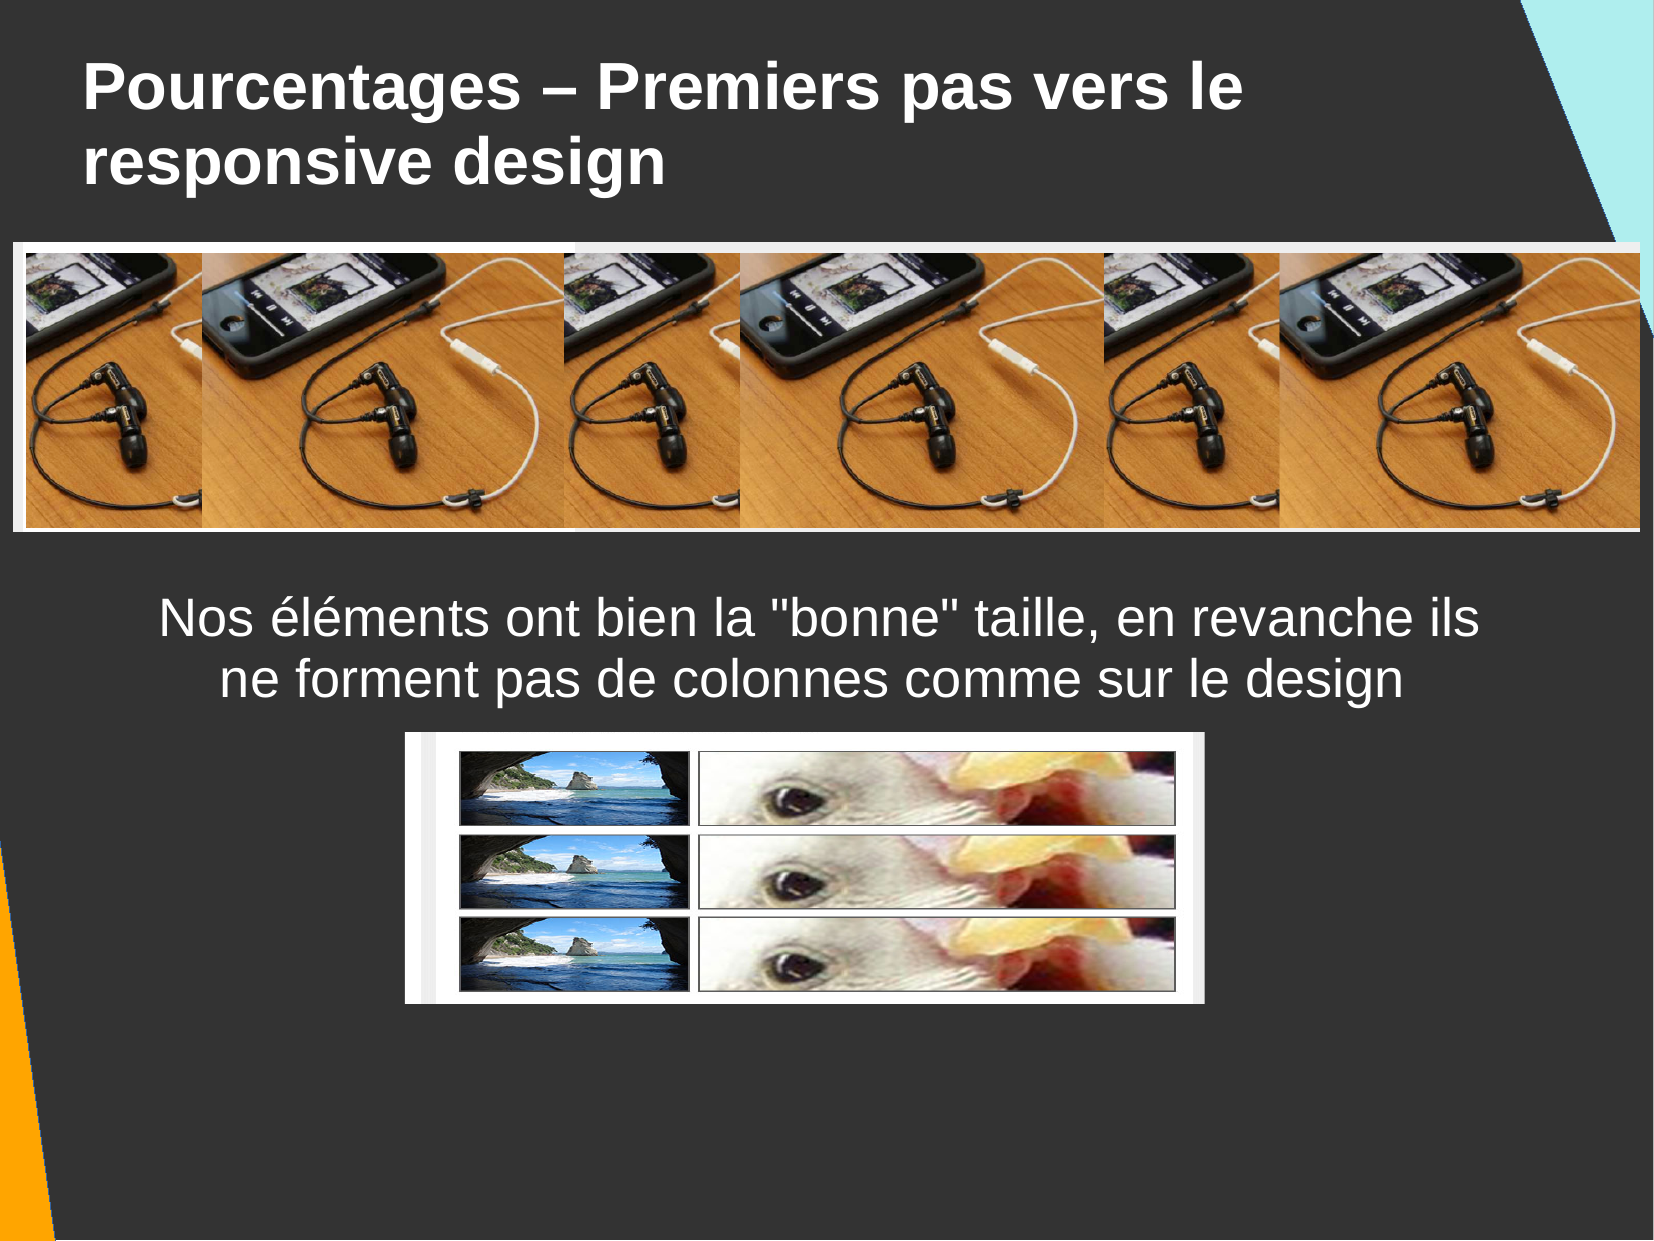

# Pourcentages – Premiers pas vers le responsive design
Nos éléments ont bien la "bonne" taille, en revanche ils ne forment pas de colonnes comme sur le design